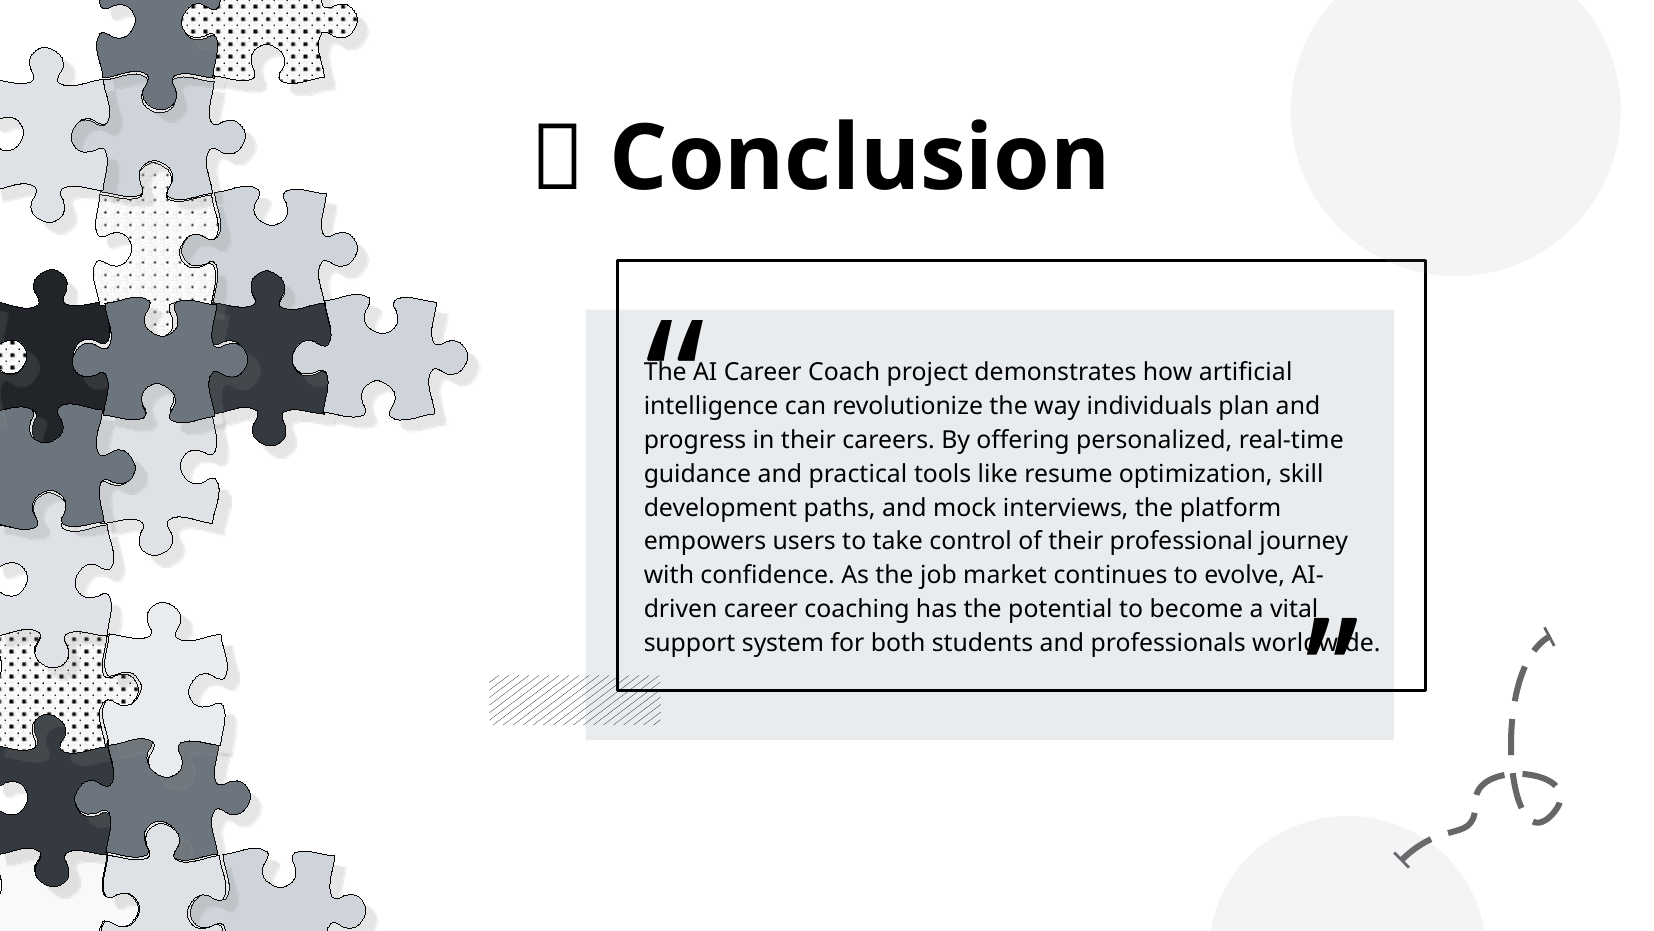

# ✅ Conclusion
The AI Career Coach project demonstrates how artificial intelligence can revolutionize the way individuals plan and progress in their careers. By offering personalized, real-time guidance and practical tools like resume optimization, skill development paths, and mock interviews, the platform empowers users to take control of their professional journey with confidence. As the job market continues to evolve, AI-driven career coaching has the potential to become a vital support system for both students and professionals worldwide.